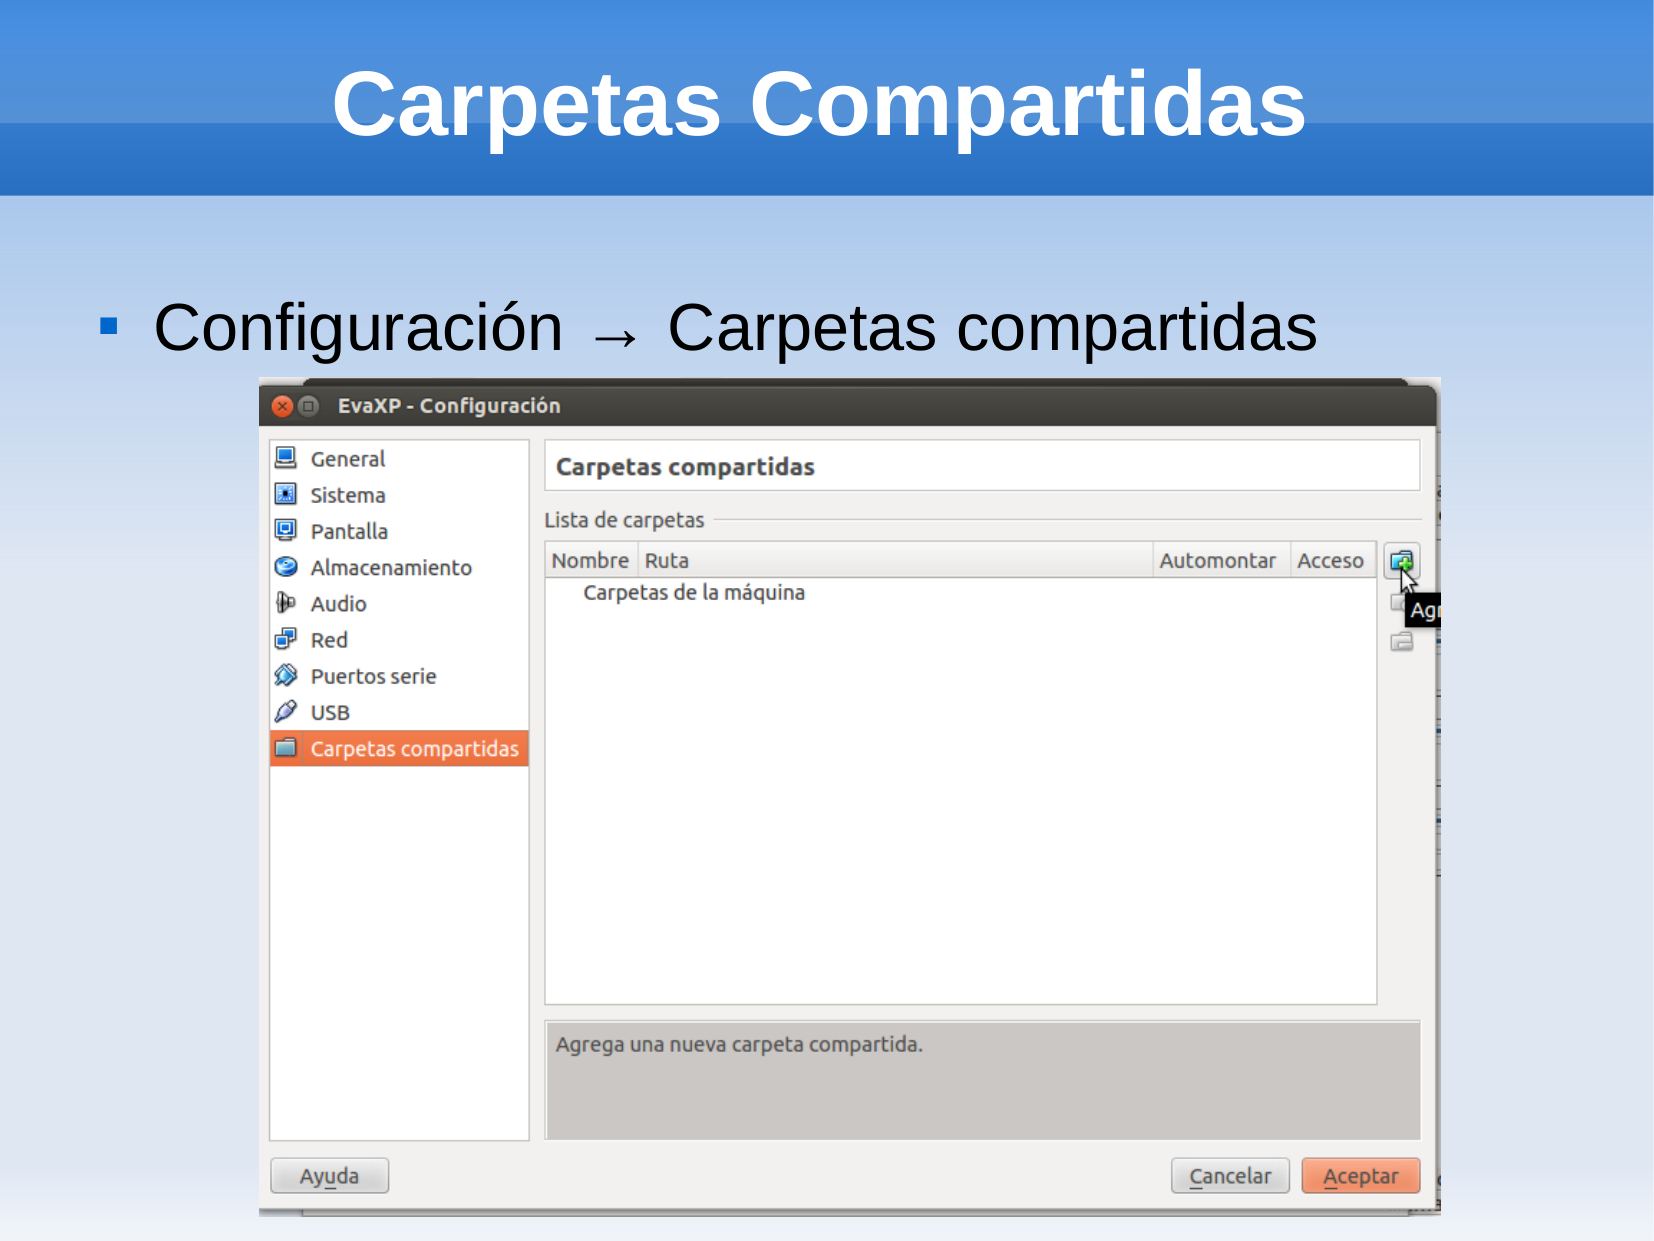

# Carpetas Compartidas
Configuración → Carpetas compartidas